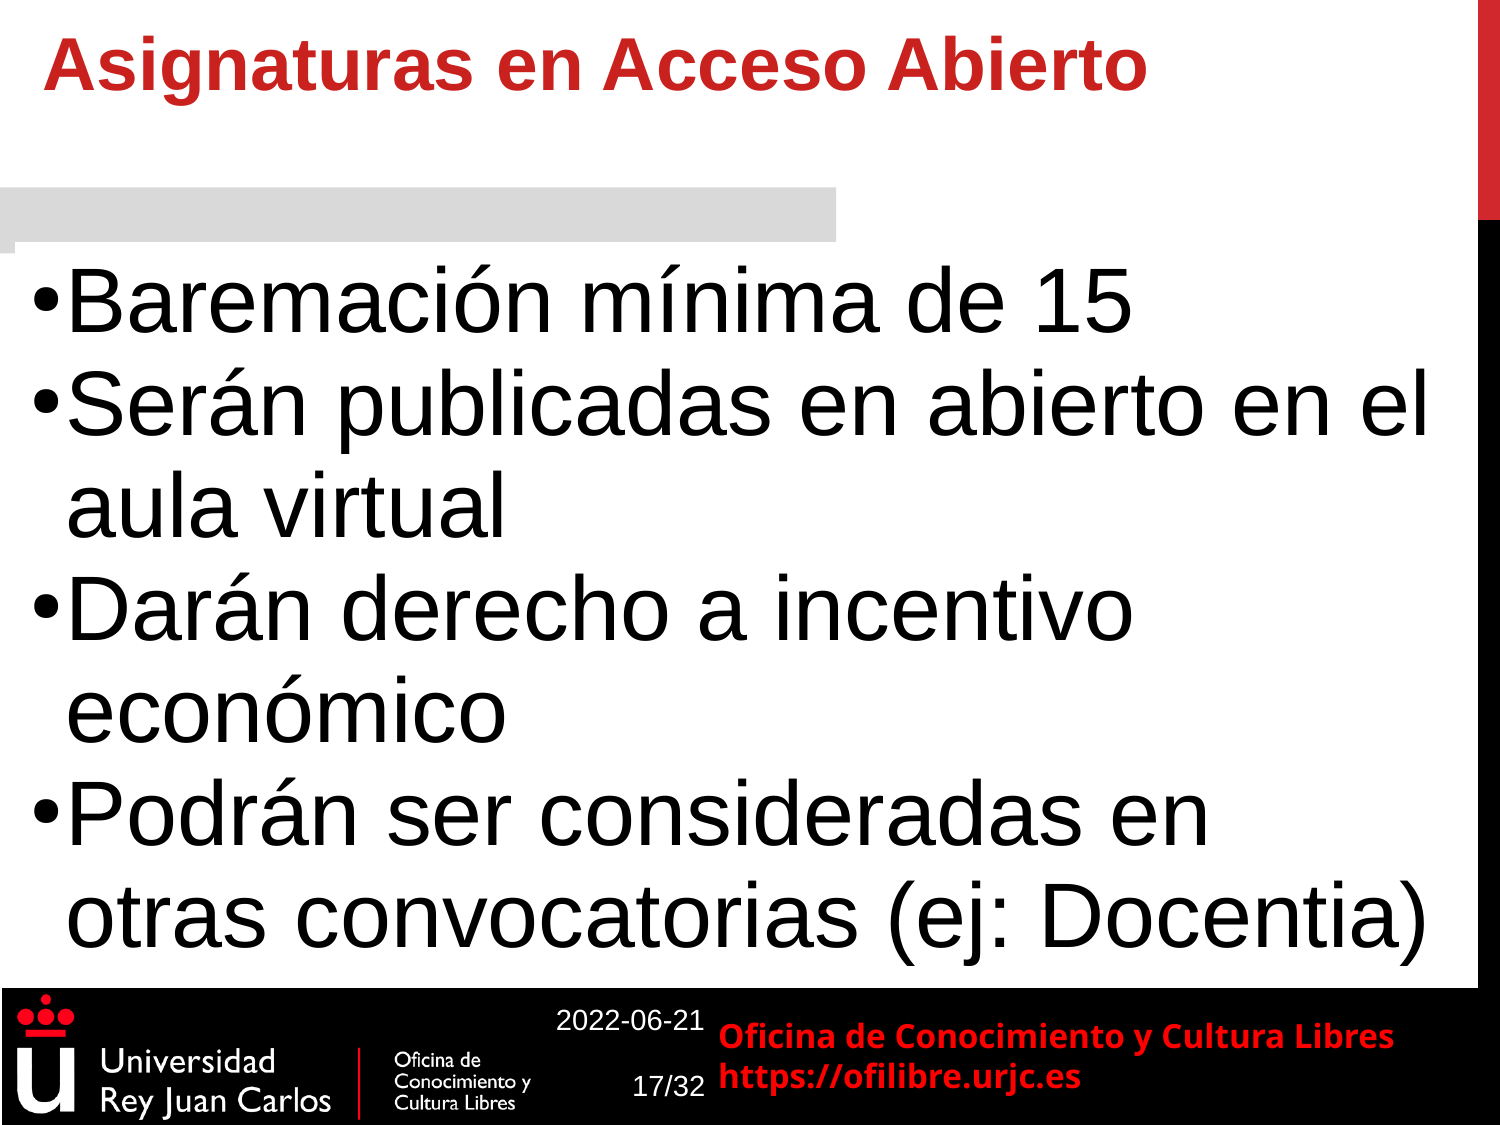

#
Asignaturas en Acceso Abierto
Baremación mínima de 15
Serán publicadas en abierto en el aula virtual
Darán derecho a incentivo económico
Podrán ser consideradas en otras convocatorias (ej: Docentia)